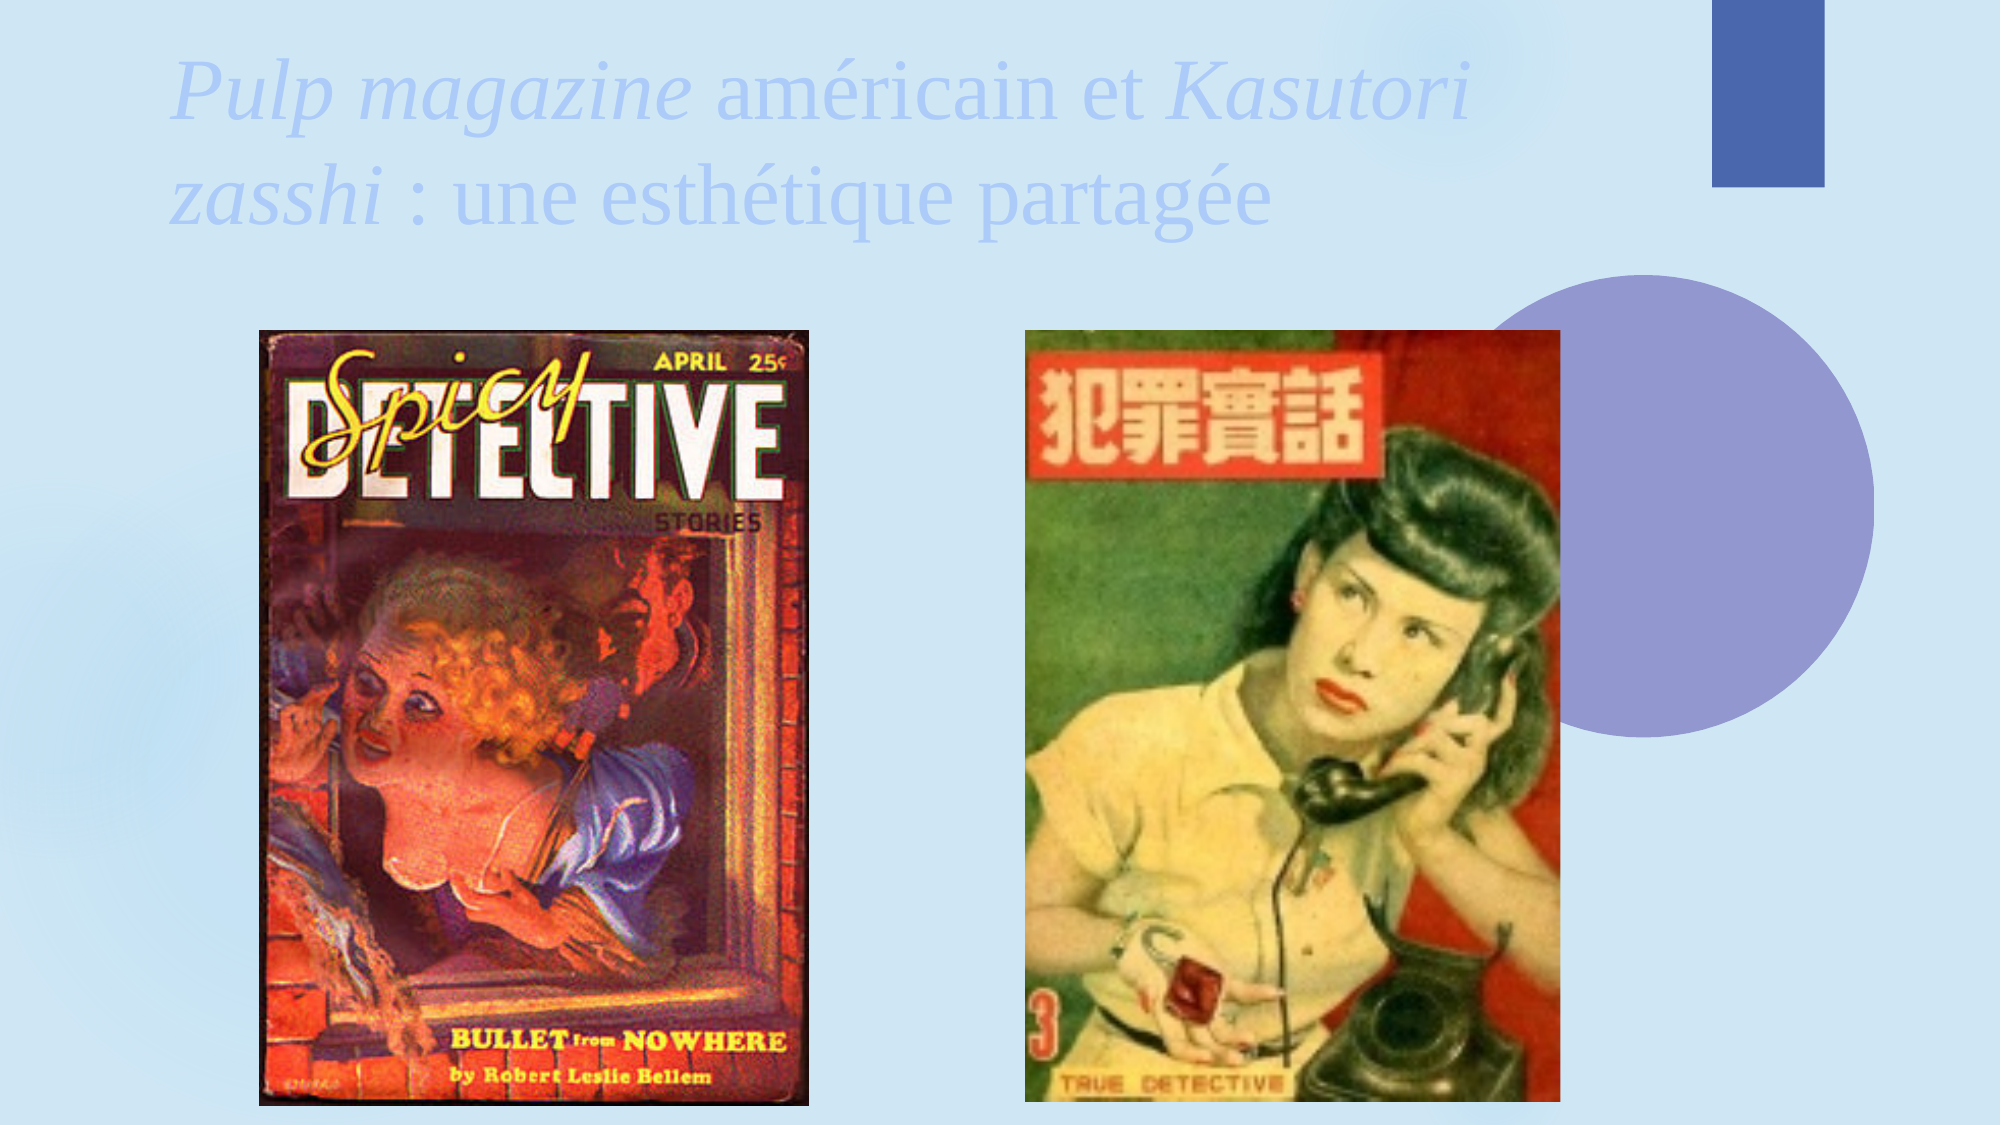

# Pulp magazine américain et Kasutori zasshi : une esthétique partagée